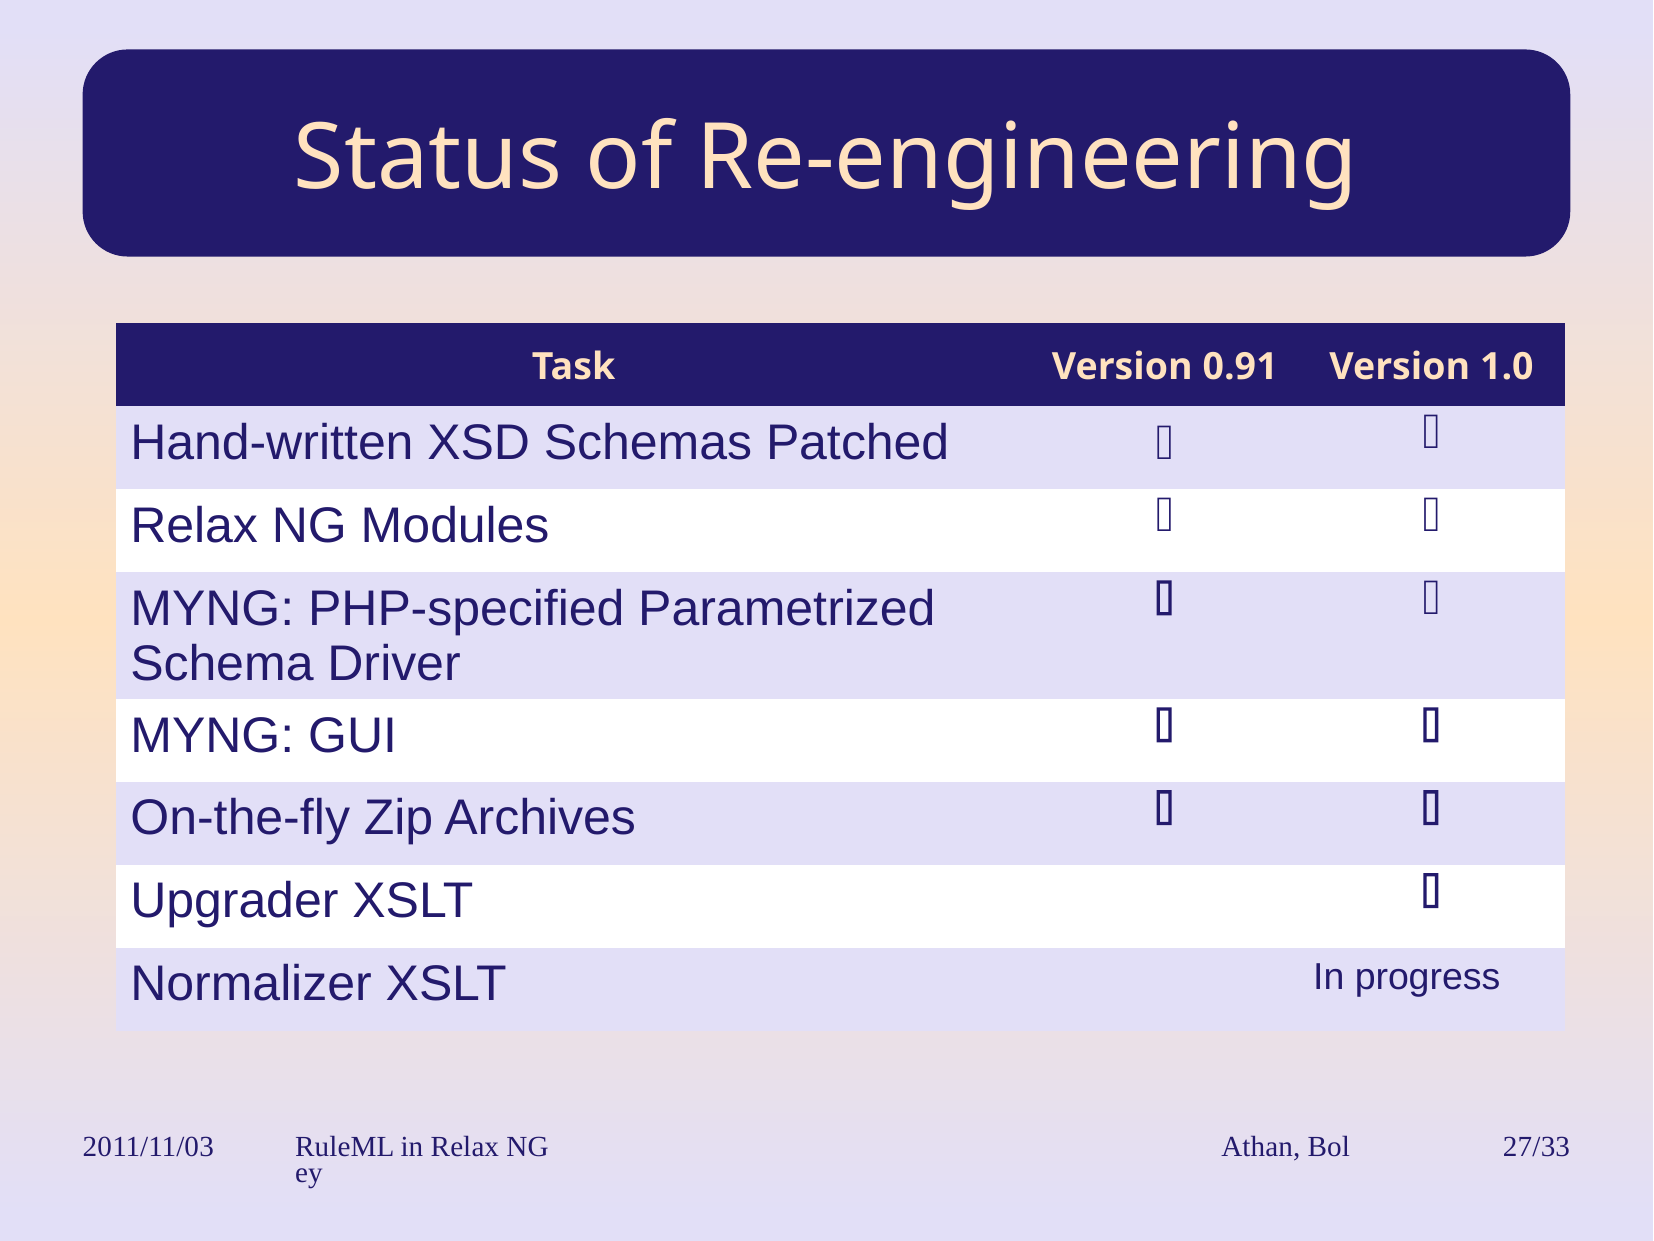

# Status of Re-engineering
| Task | Version 0.91 | Version 1.0 |
| --- | --- | --- |
| Hand-written XSD Schemas Patched |  |  |
| Relax NG Modules |  |  |
| MYNG: PHP-specified Parametrized Schema Driver |  |  |
| MYNG: GUI |  |  |
| On-the-fly Zip Archives |  |  |
| Upgrader XSLT | |  |
| Normalizer XSLT | | In progress |
2011/11/03
RuleML in Relax NG Athan, Boley
27